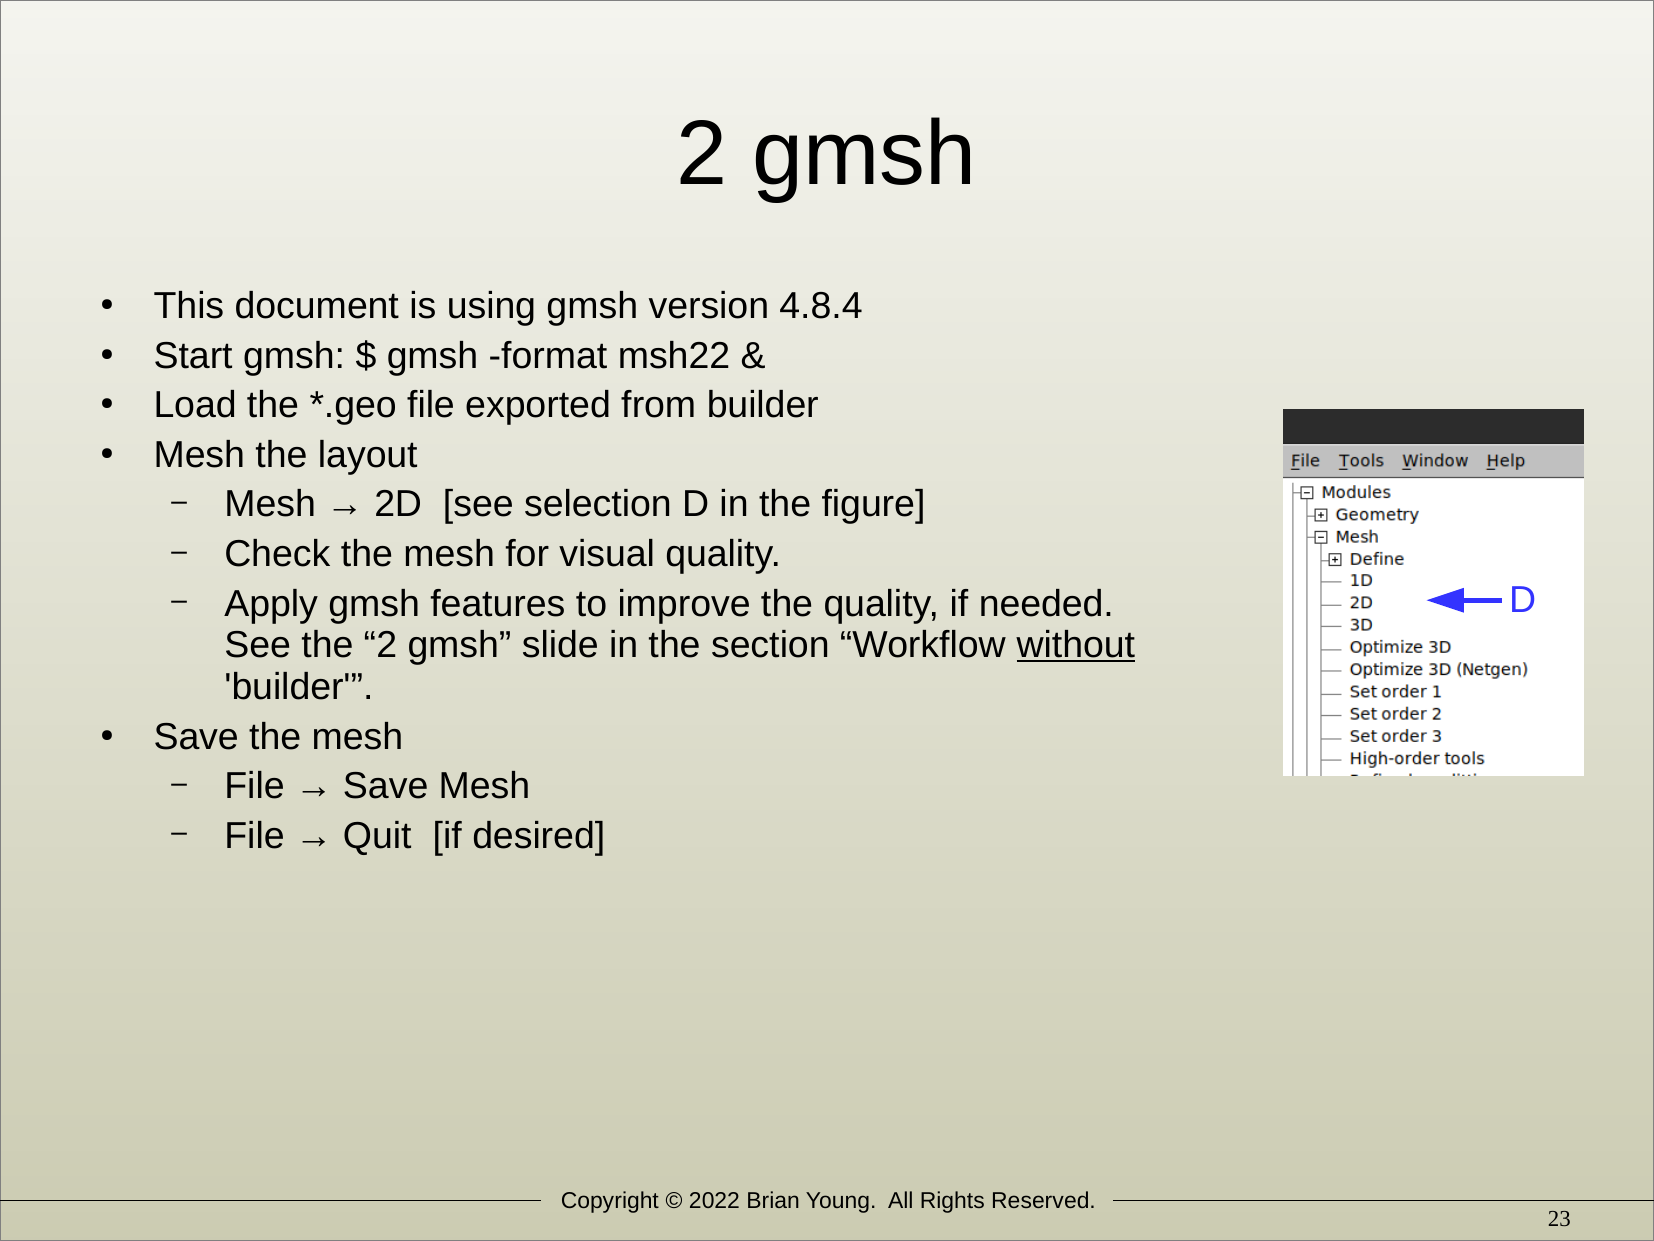

# 2 gmsh
This document is using gmsh version 4.8.4
Start gmsh: $ gmsh -format msh22 &
Load the *.geo file exported from builder
Mesh the layout
Mesh → 2D [see selection D in the figure]
Check the mesh for visual quality.
Apply gmsh features to improve the quality, if needed. See the “2 gmsh” slide in the section “Workflow without 'builder'”.
Save the mesh
File → Save Mesh
File → Quit [if desired]
D
23